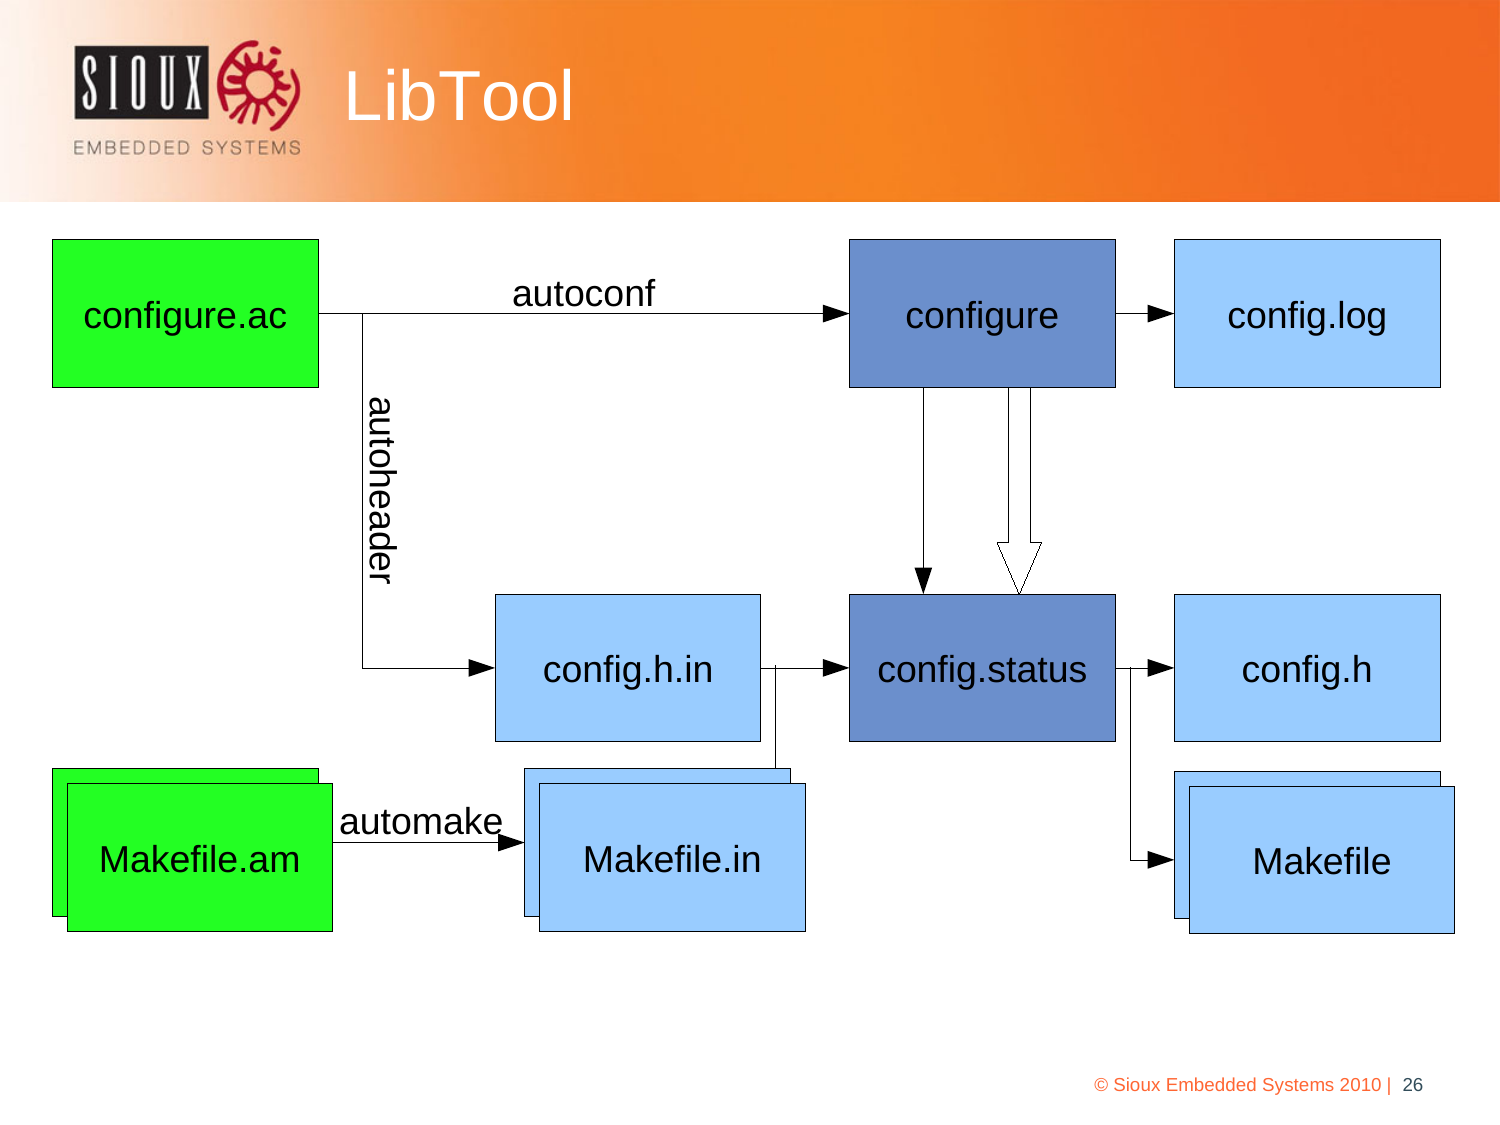

# LibTool
configure.ac
configure
config.log
autoconf
autoheader
config.h.in
config.status
config.h
Makefile.am
Makefile.in
Makefile
Makefile.am
Makefile.in
Makefile
automake
26
© Sioux Embedded Systems 2010